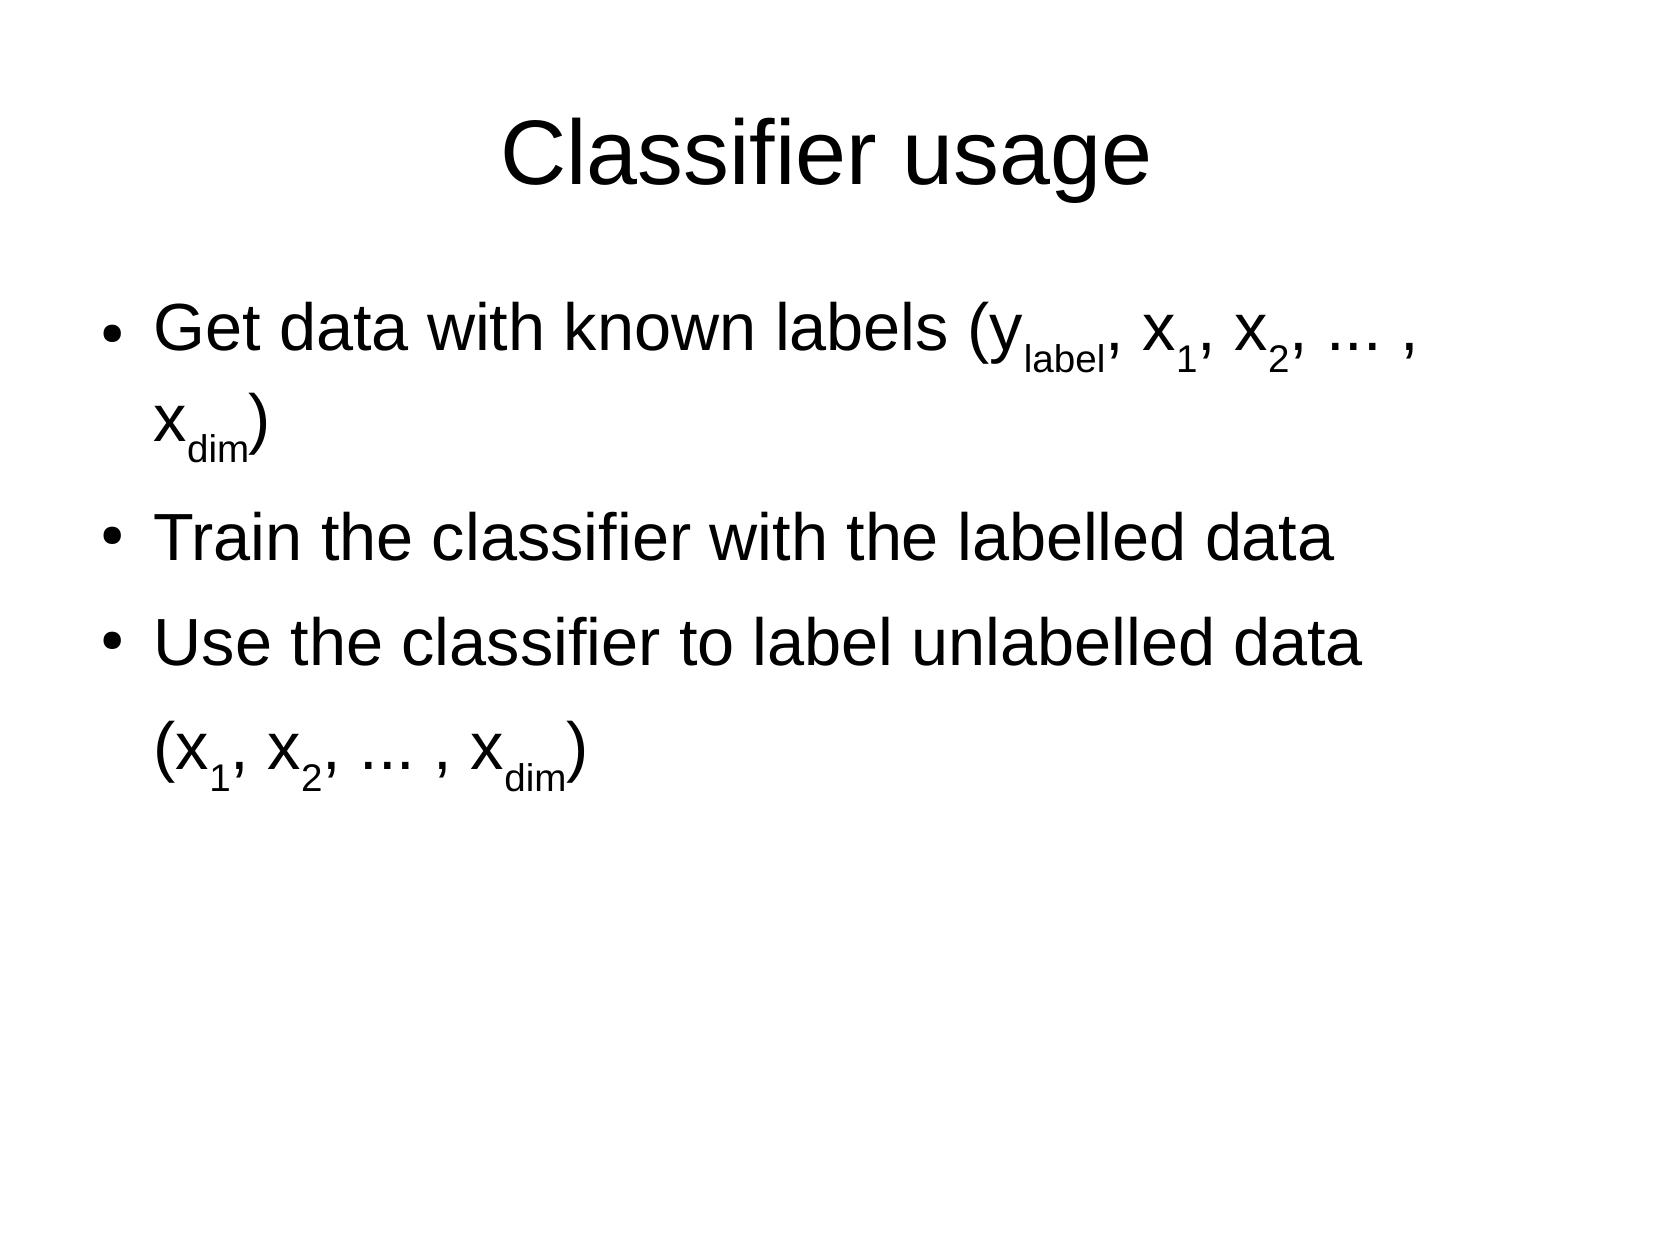

# Classifier usage
Get data with known labels (ylabel, x1, x2, ... , xdim)
Train the classifier with the labelled data
Use the classifier to label unlabelled data
(x1, x2, ... , xdim)